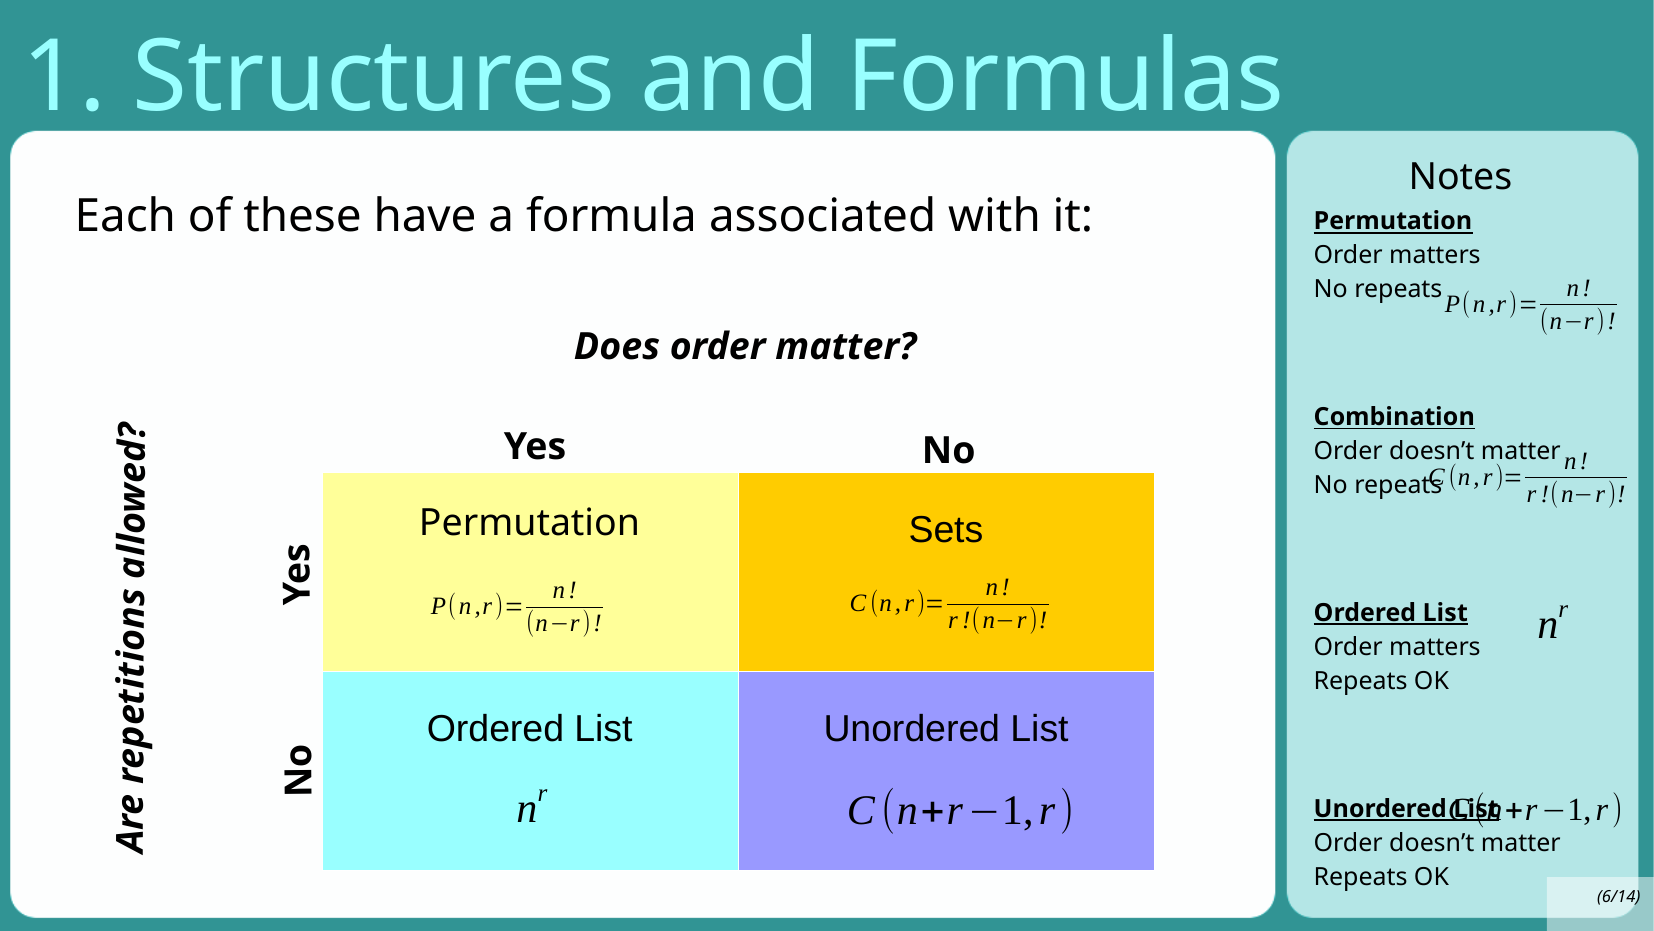

# 1. Structures and Formulas
Notes
Each of these have a formula associated with it:
Permutation
Order matters
No repeats
Combination
Order doesn’t matter
No repeats
Ordered List
Order matters
Repeats OK
Unordered List
Order doesn’t matter
Repeats OK
Does order matter?
Yes
No
| Permutation | Sets |
| --- | --- |
| Ordered List | Unordered List |
Yes
Are repetitions allowed?
No